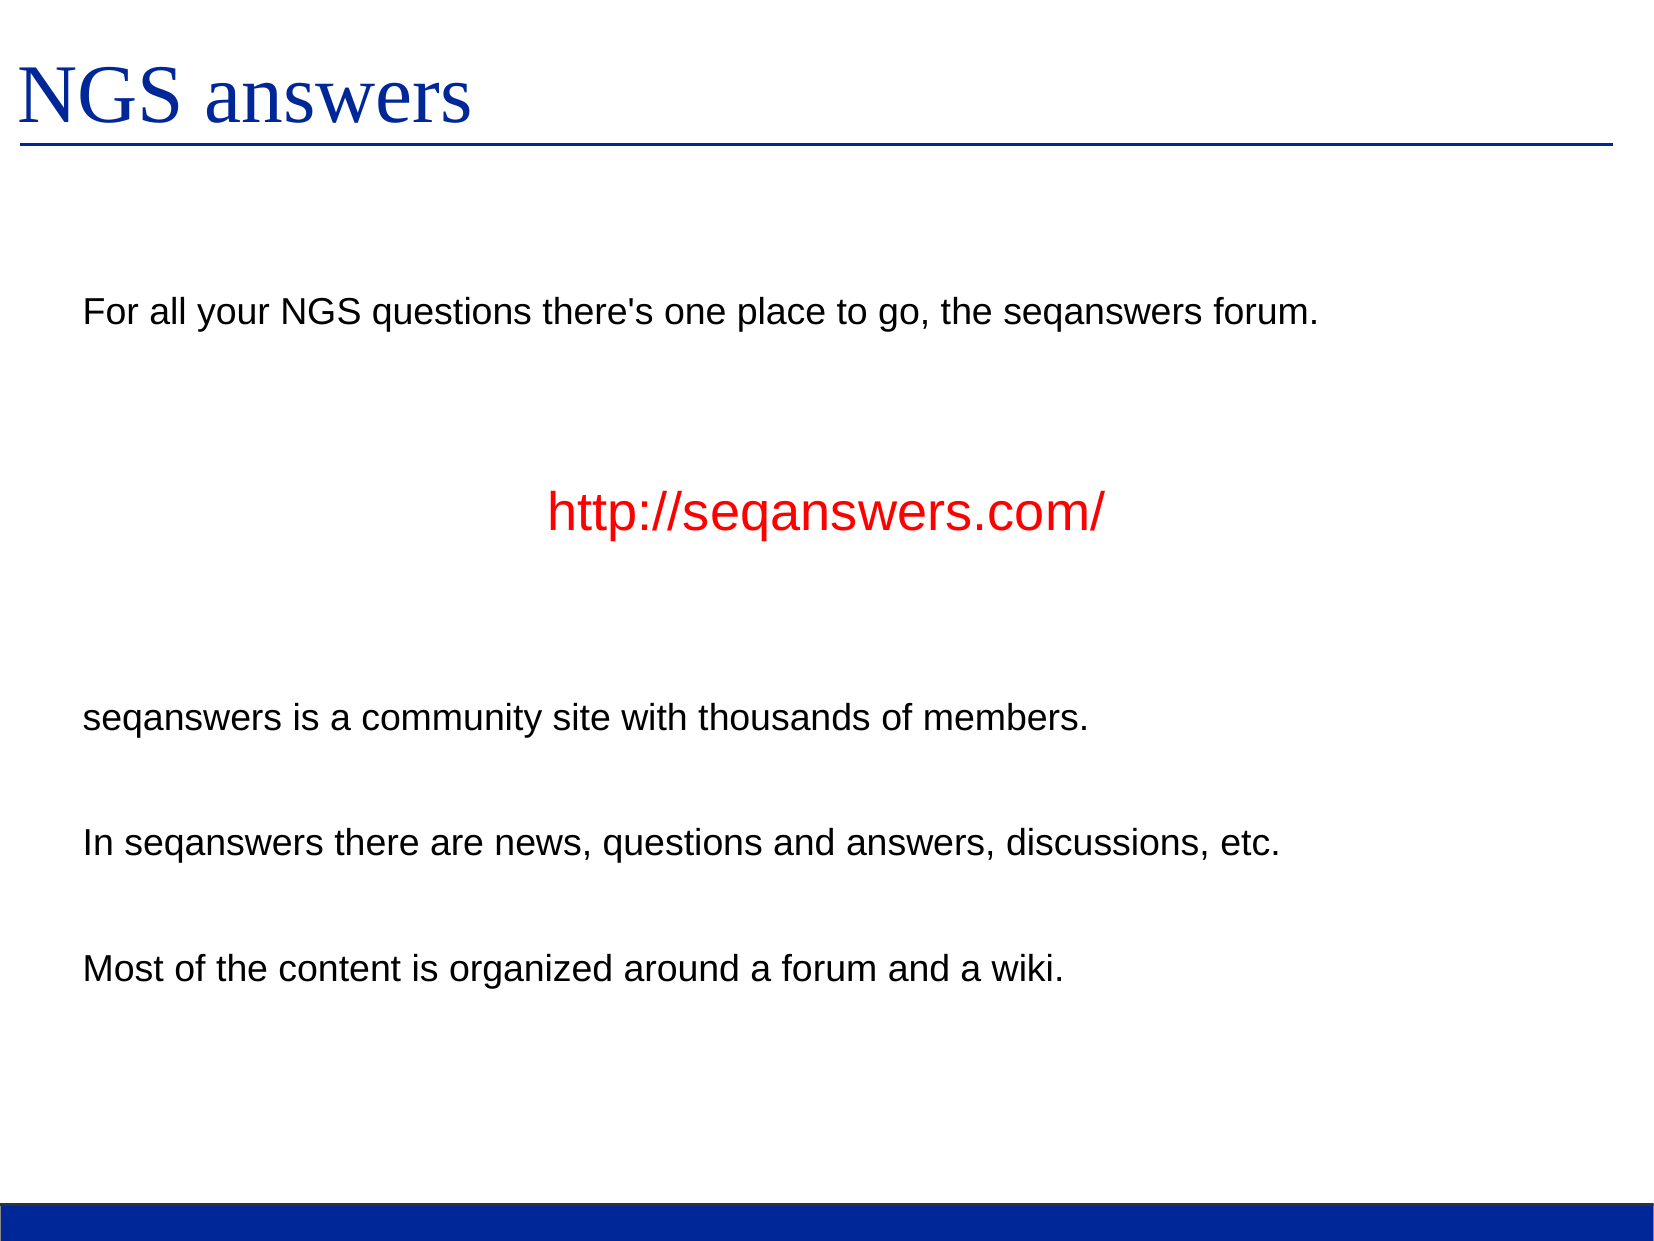

# NGS answers
For all your NGS questions there's one place to go, the seqanswers forum.
http://seqanswers.com/
seqanswers is a community site with thousands of members.
In seqanswers there are news, questions and answers, discussions, etc.
Most of the content is organized around a forum and a wiki.